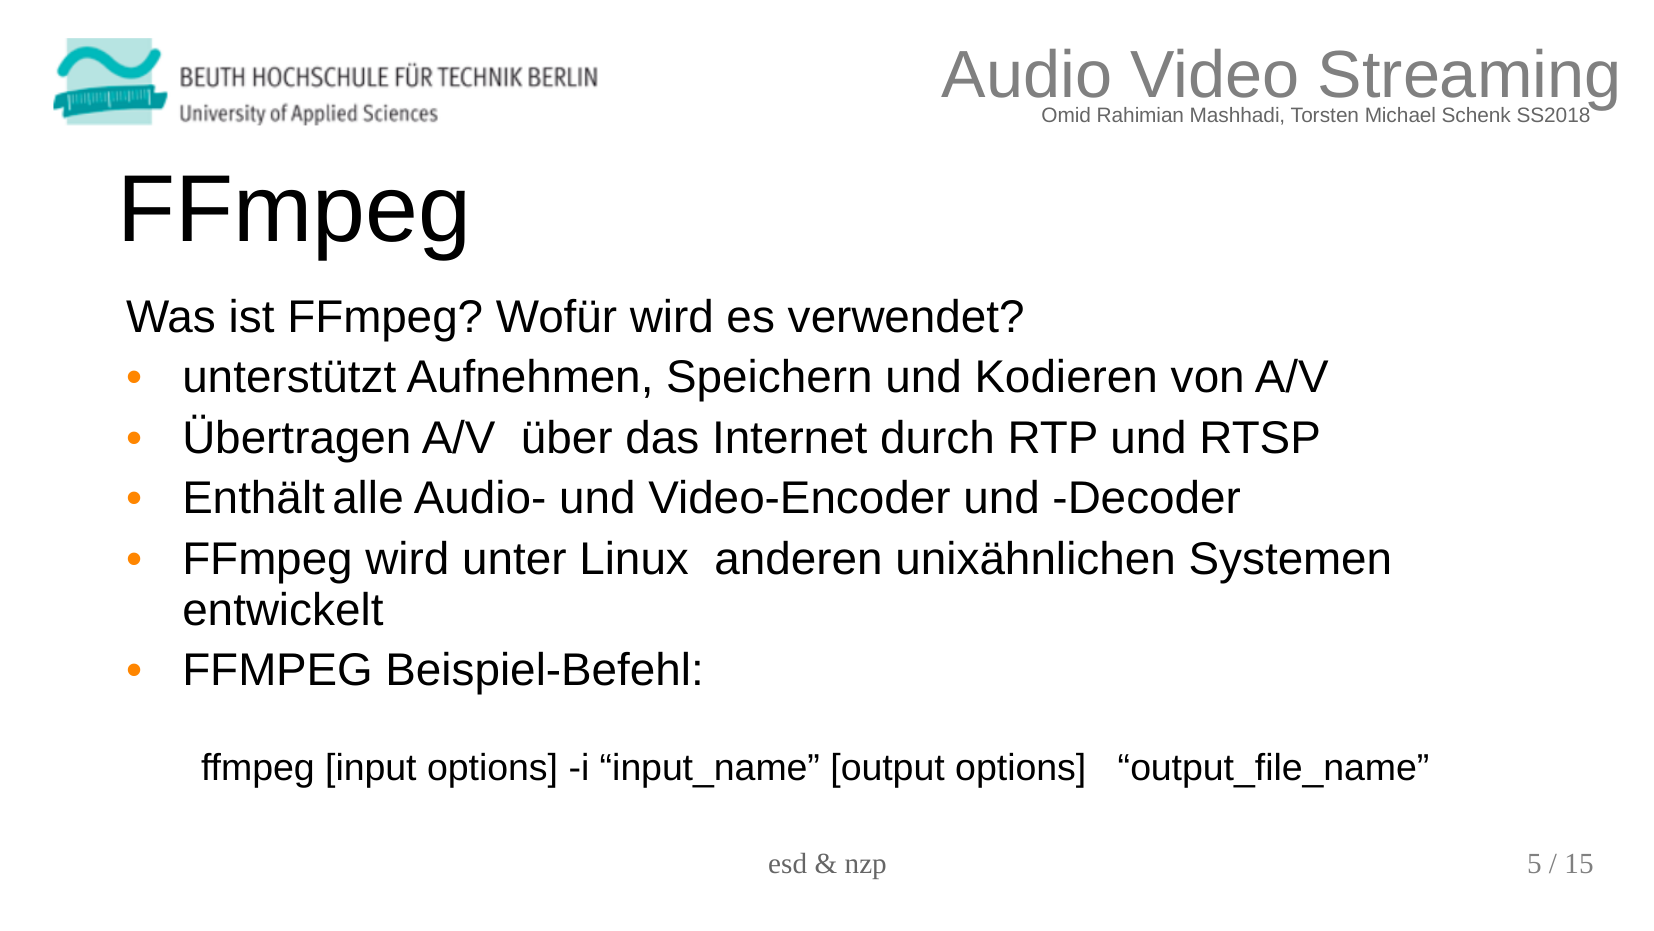

#
Audio Video Streaming
Omid Rahimian Mashhadi, Torsten Michael Schenk SS2018
FFmpeg
Was ist FFmpeg? Wofür wird es verwendet?
unterstützt Aufnehmen, Speichern und Kodieren von A/V
Übertragen A/V über das Internet durch RTP und RTSP
Enthält	alle Audio- und Video-Encoder und -Decoder
FFmpeg wird unter Linux anderen unixähnlichen Systemen entwickelt
FFMPEG Beispiel-Befehl:
	ffmpeg [input options] -i “input_name” [output options] “output_file_name”
 / 15
esd & nzp
5